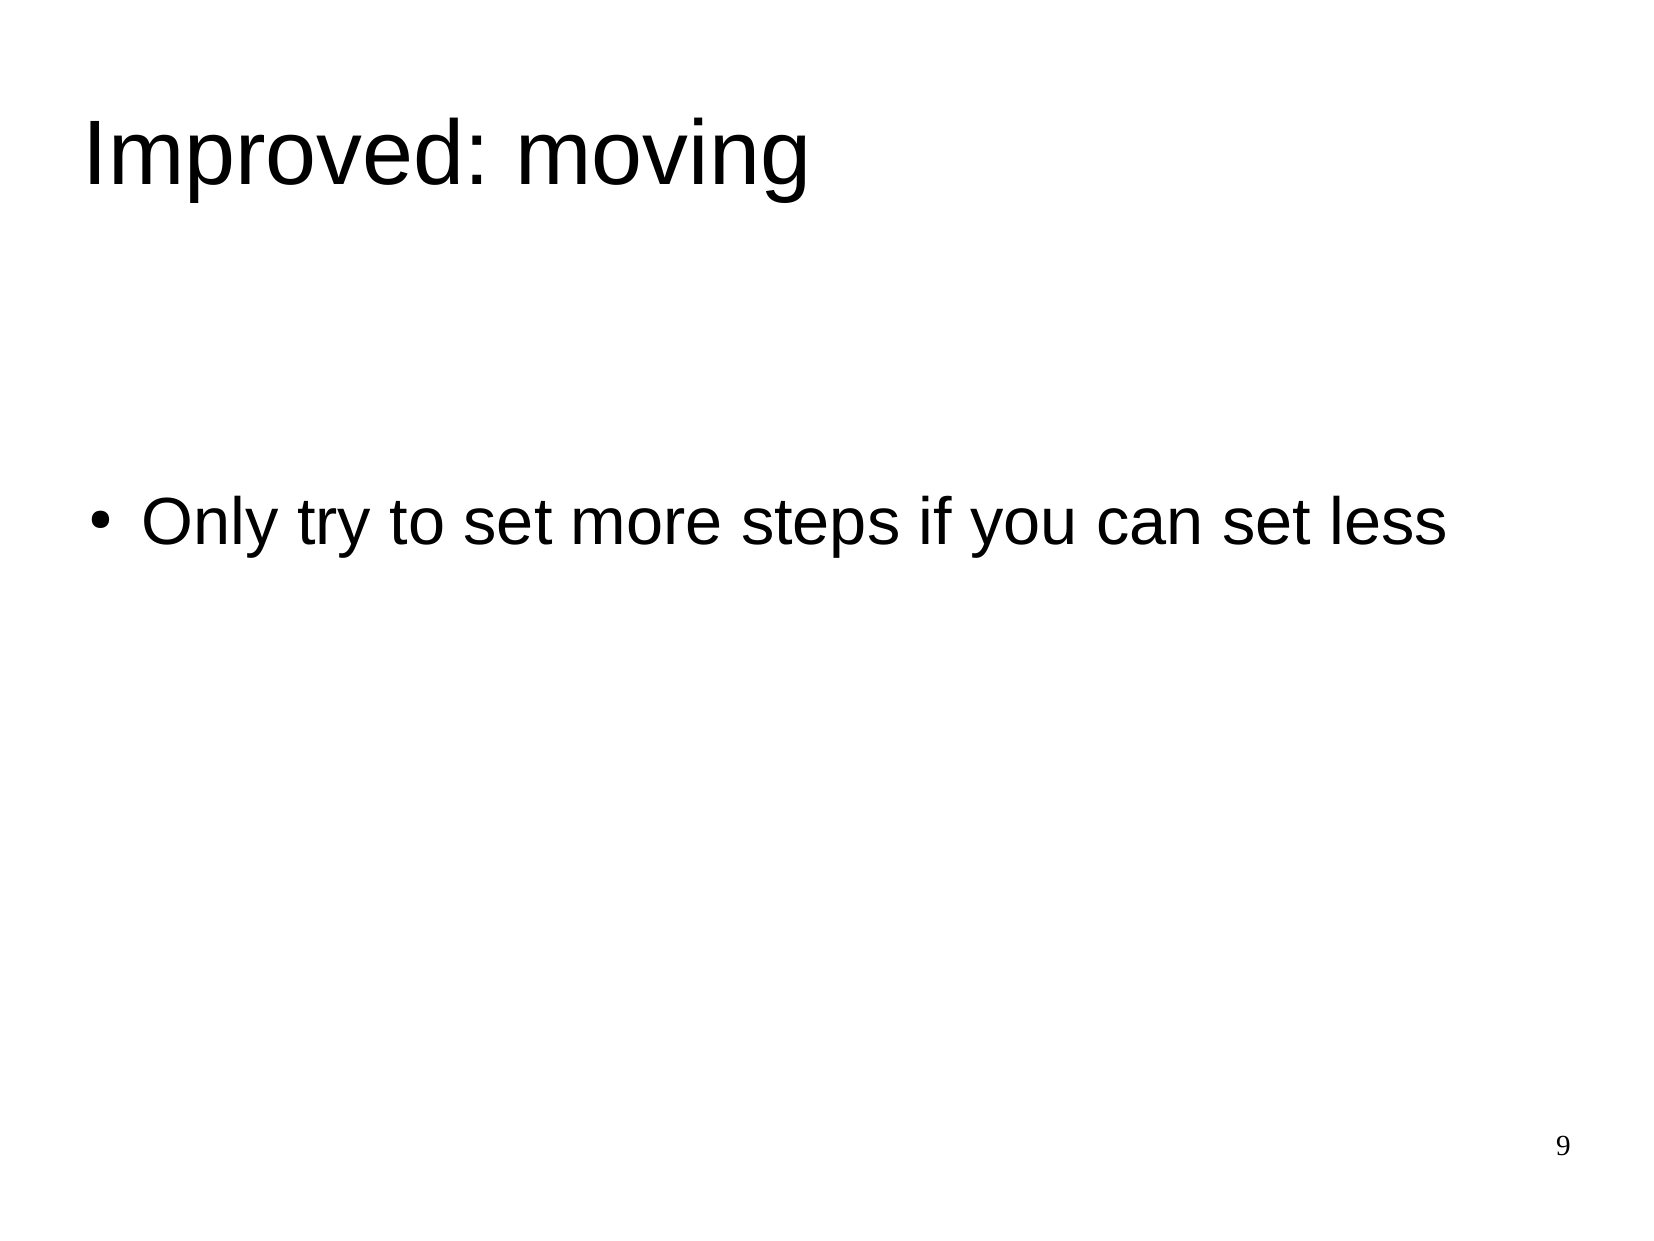

# Improved: moving
Only try to set more steps if you can set less
9